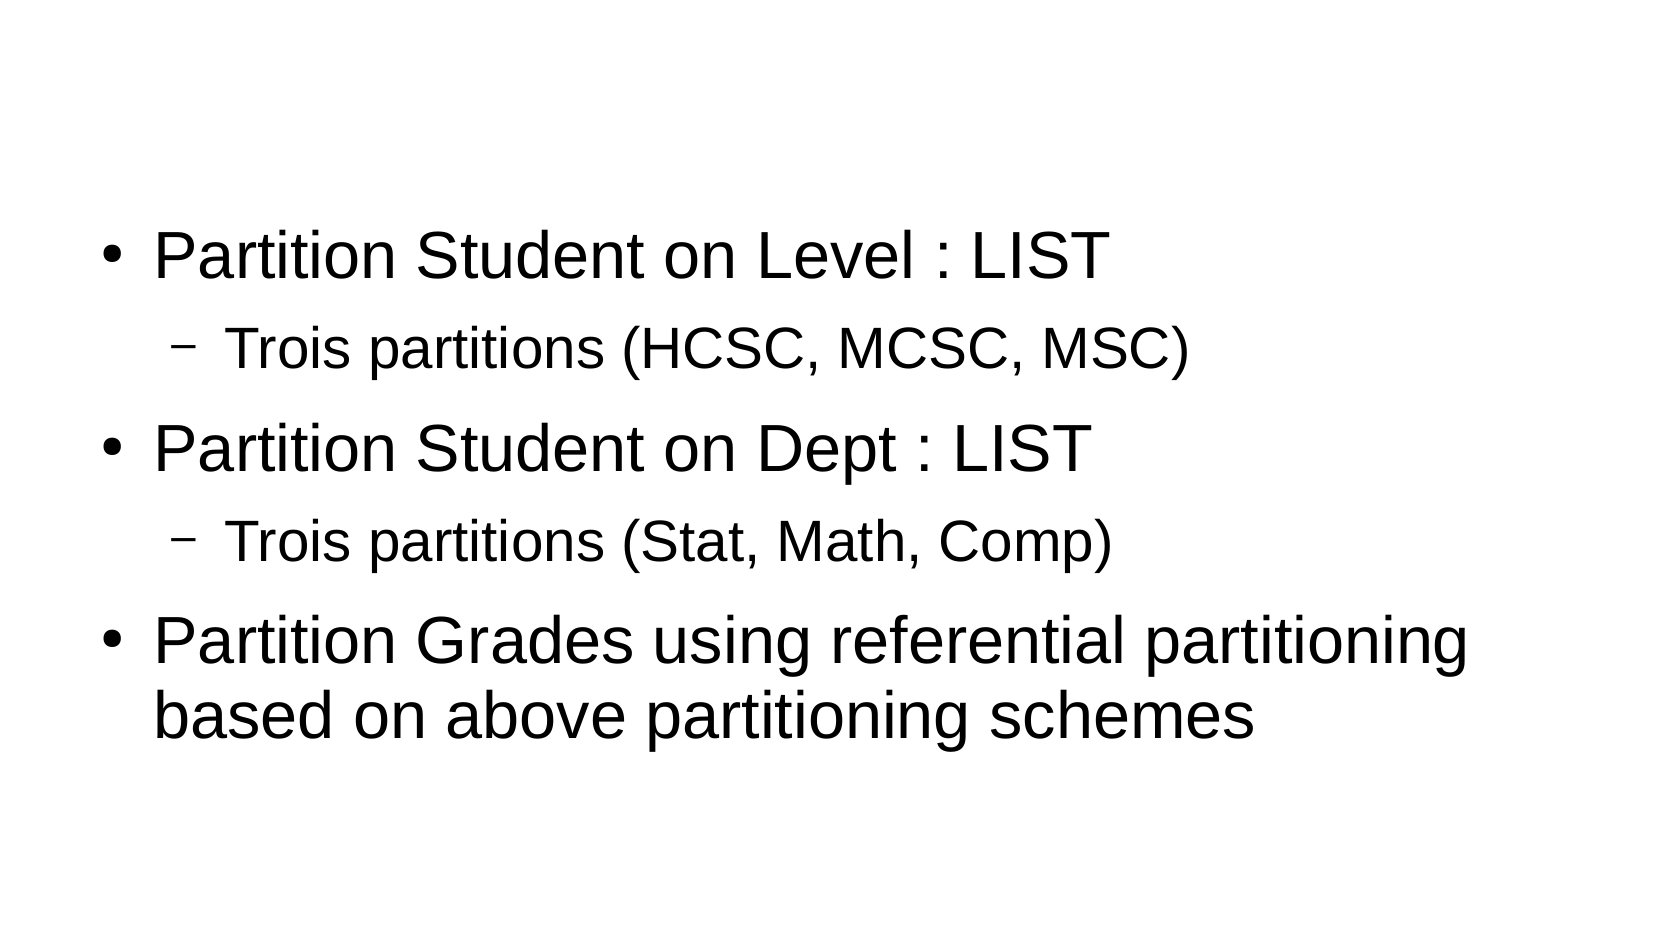

#
Partition Student on Level : LIST
Trois partitions (HCSC, MCSC, MSC)
Partition Student on Dept : LIST
Trois partitions (Stat, Math, Comp)
Partition Grades using referential partitioning based on above partitioning schemes